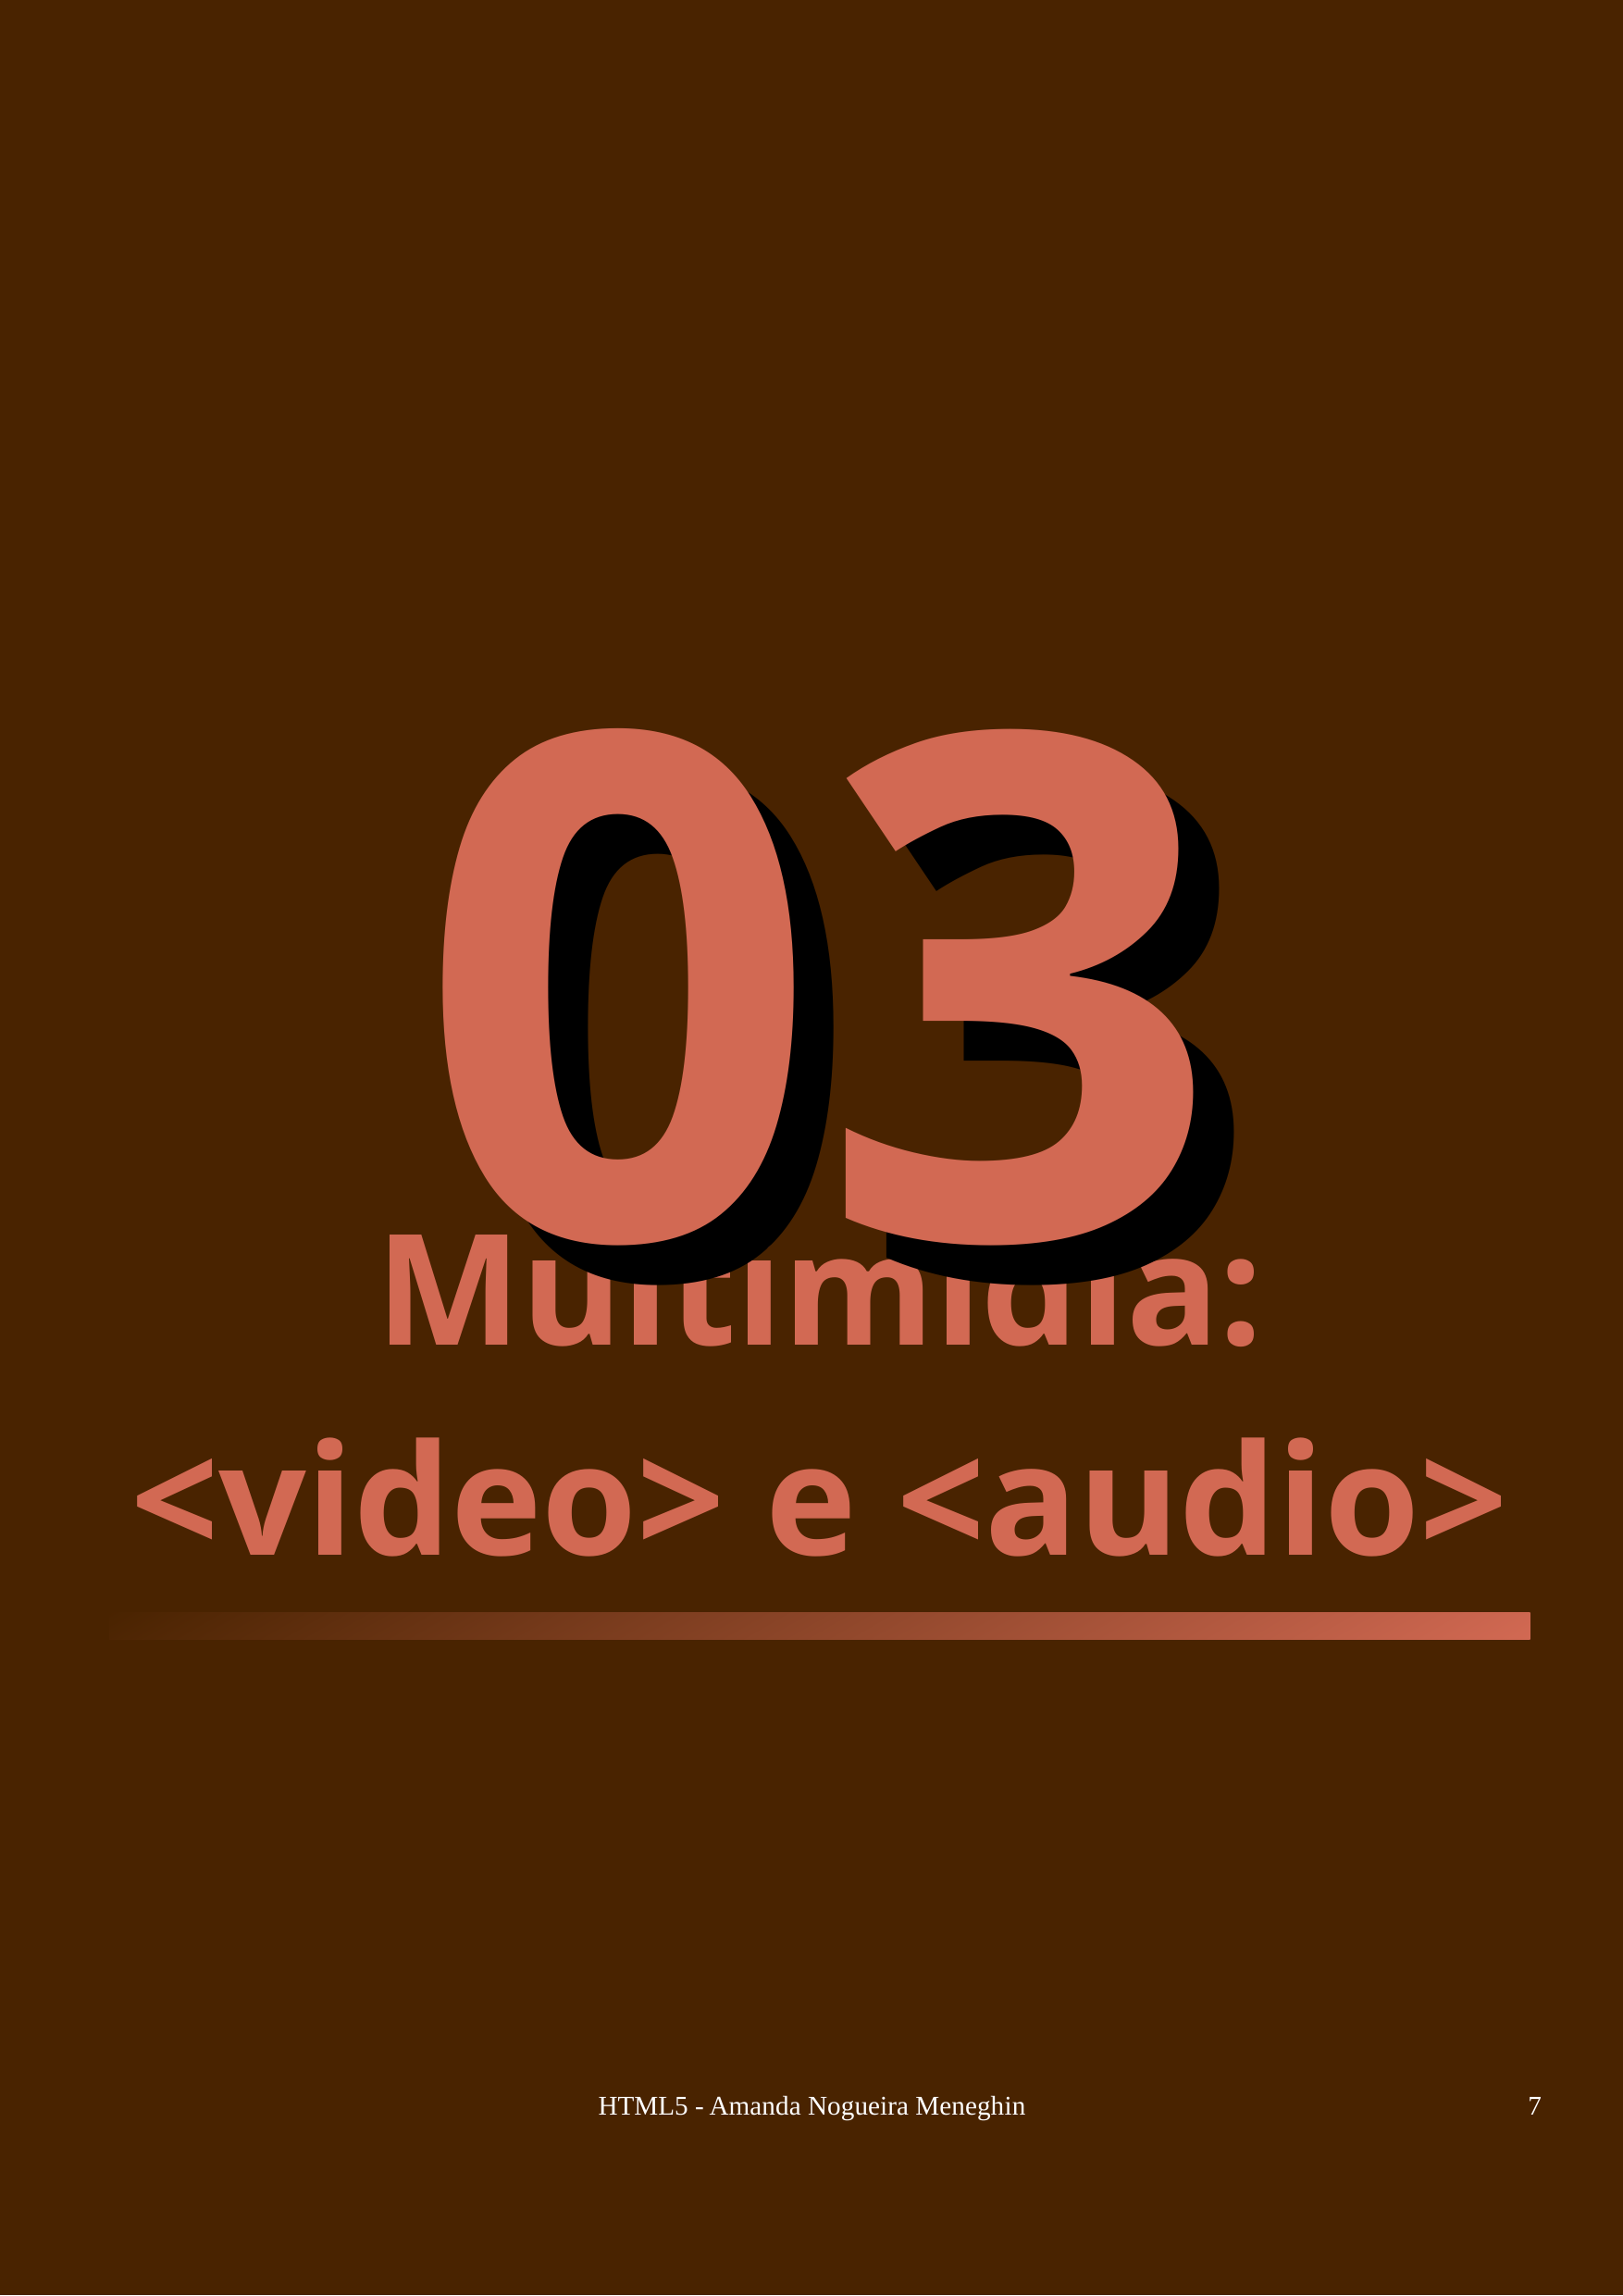

03
Multimídia: <video> e <audio>
HTML5 - Amanda Nogueira Meneghin
7